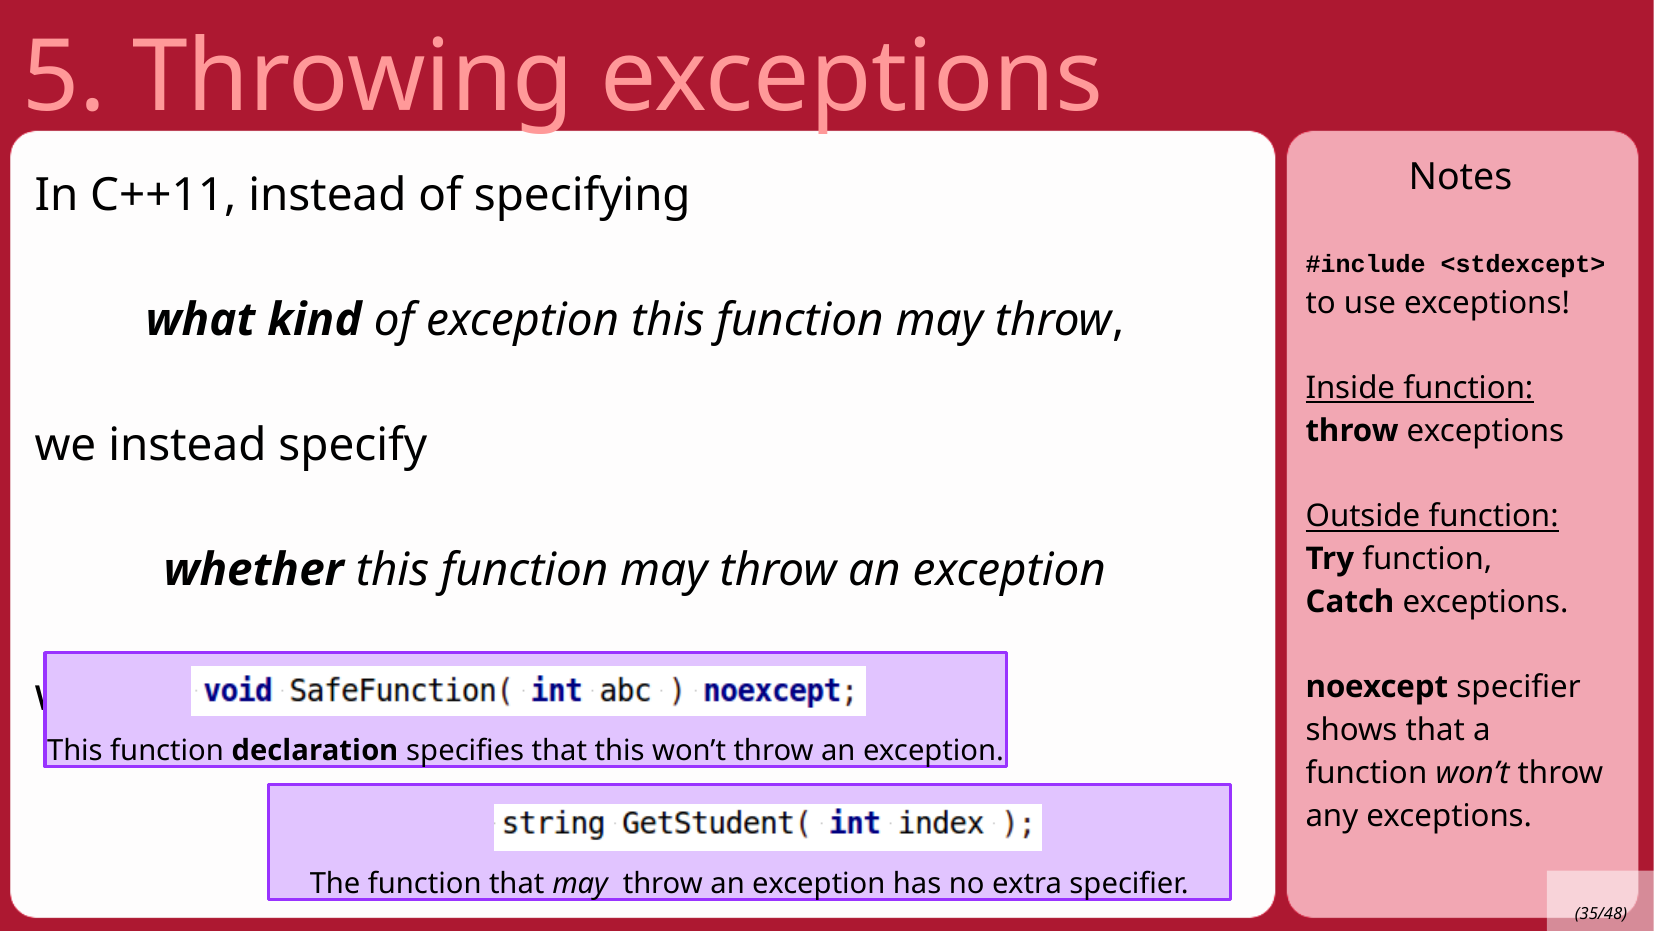

# 5. Throwing exceptions
Notes
#include <stdexcept>
to use exceptions!
Inside function:
throw exceptions
Outside function:
Try function,
Catch exceptions.
noexcept specifier shows that a function won’t throw any exceptions.
In C++11, instead of specifying
what kind of exception this function may throw,
we instead specify
whether this function may throw an exception
with the noexcept specifier.
This function declaration specifies that this won’t throw an exception.
The function that may throw an exception has no extra specifier.